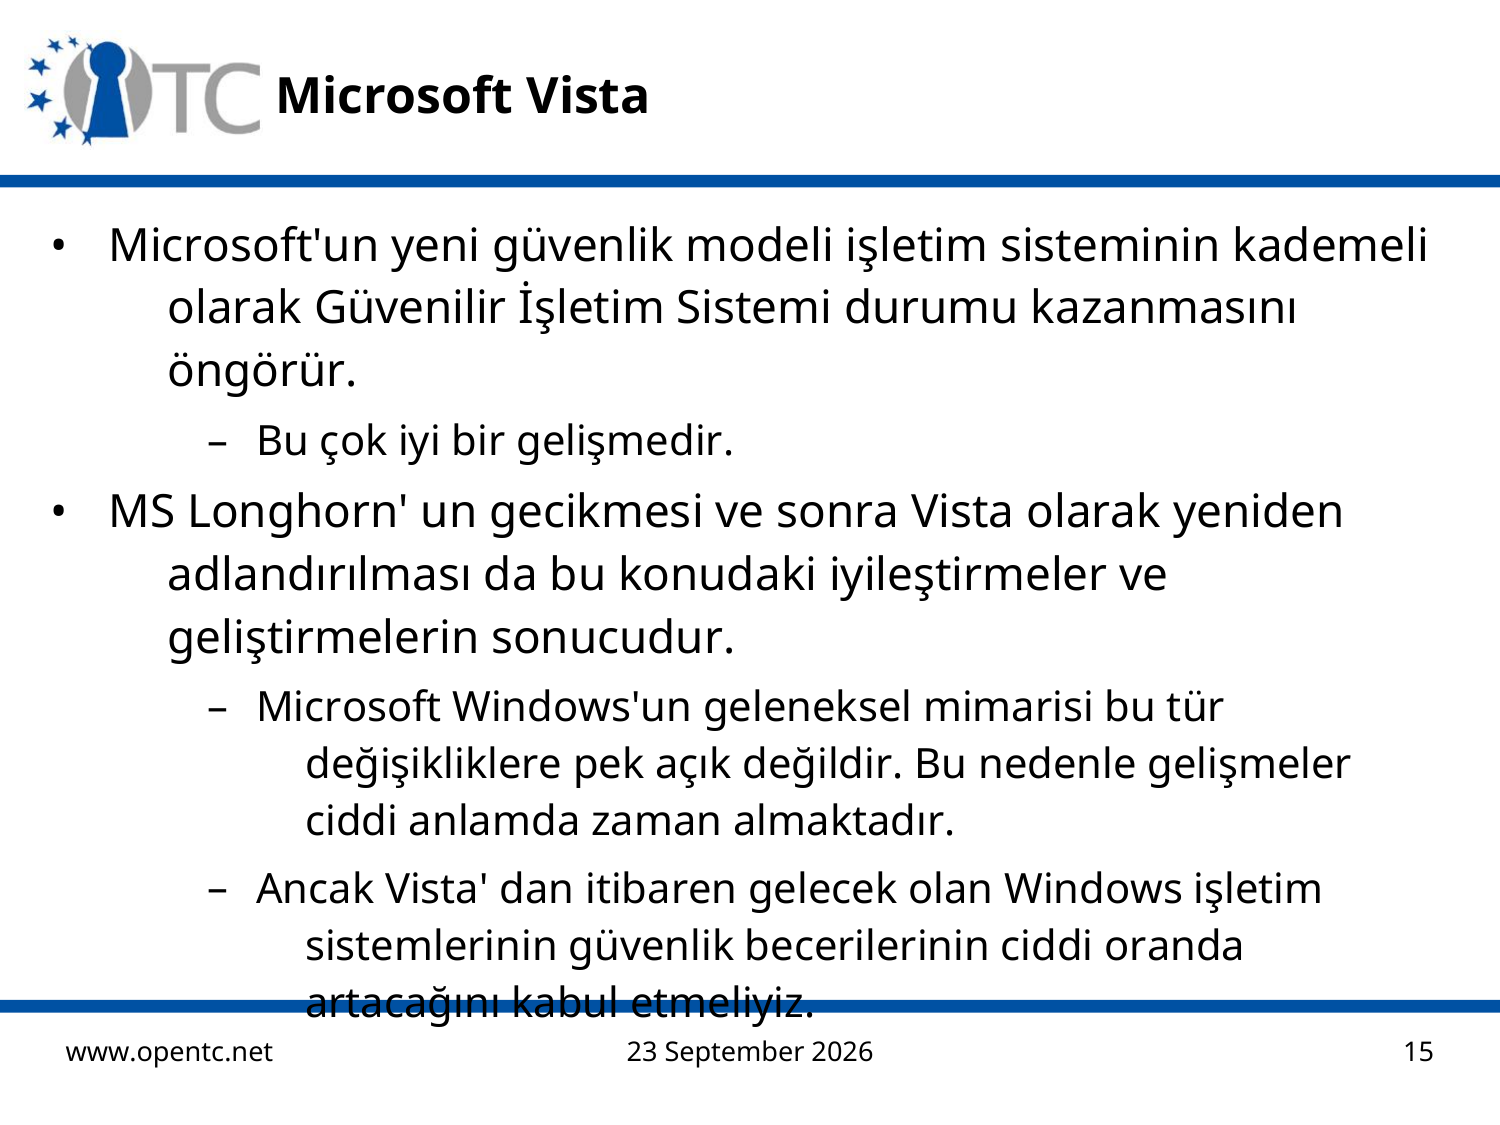

# Microsoft Vista
Microsoft'un yeni güvenlik modeli işletim sisteminin kademeli olarak Güvenilir İşletim Sistemi durumu kazanmasını öngörür.
Bu çok iyi bir gelişmedir.
MS Longhorn' un gecikmesi ve sonra Vista olarak yeniden adlandırılması da bu konudaki iyileştirmeler ve geliştirmelerin sonucudur.
Microsoft Windows'un geleneksel mimarisi bu tür değişikliklere pek açık değildir. Bu nedenle gelişmeler ciddi anlamda zaman almaktadır.
Ancak Vista' dan itibaren gelecek olan Windows işletim sistemlerinin güvenlik becerilerinin ciddi oranda artacağını kabul etmeliyiz.